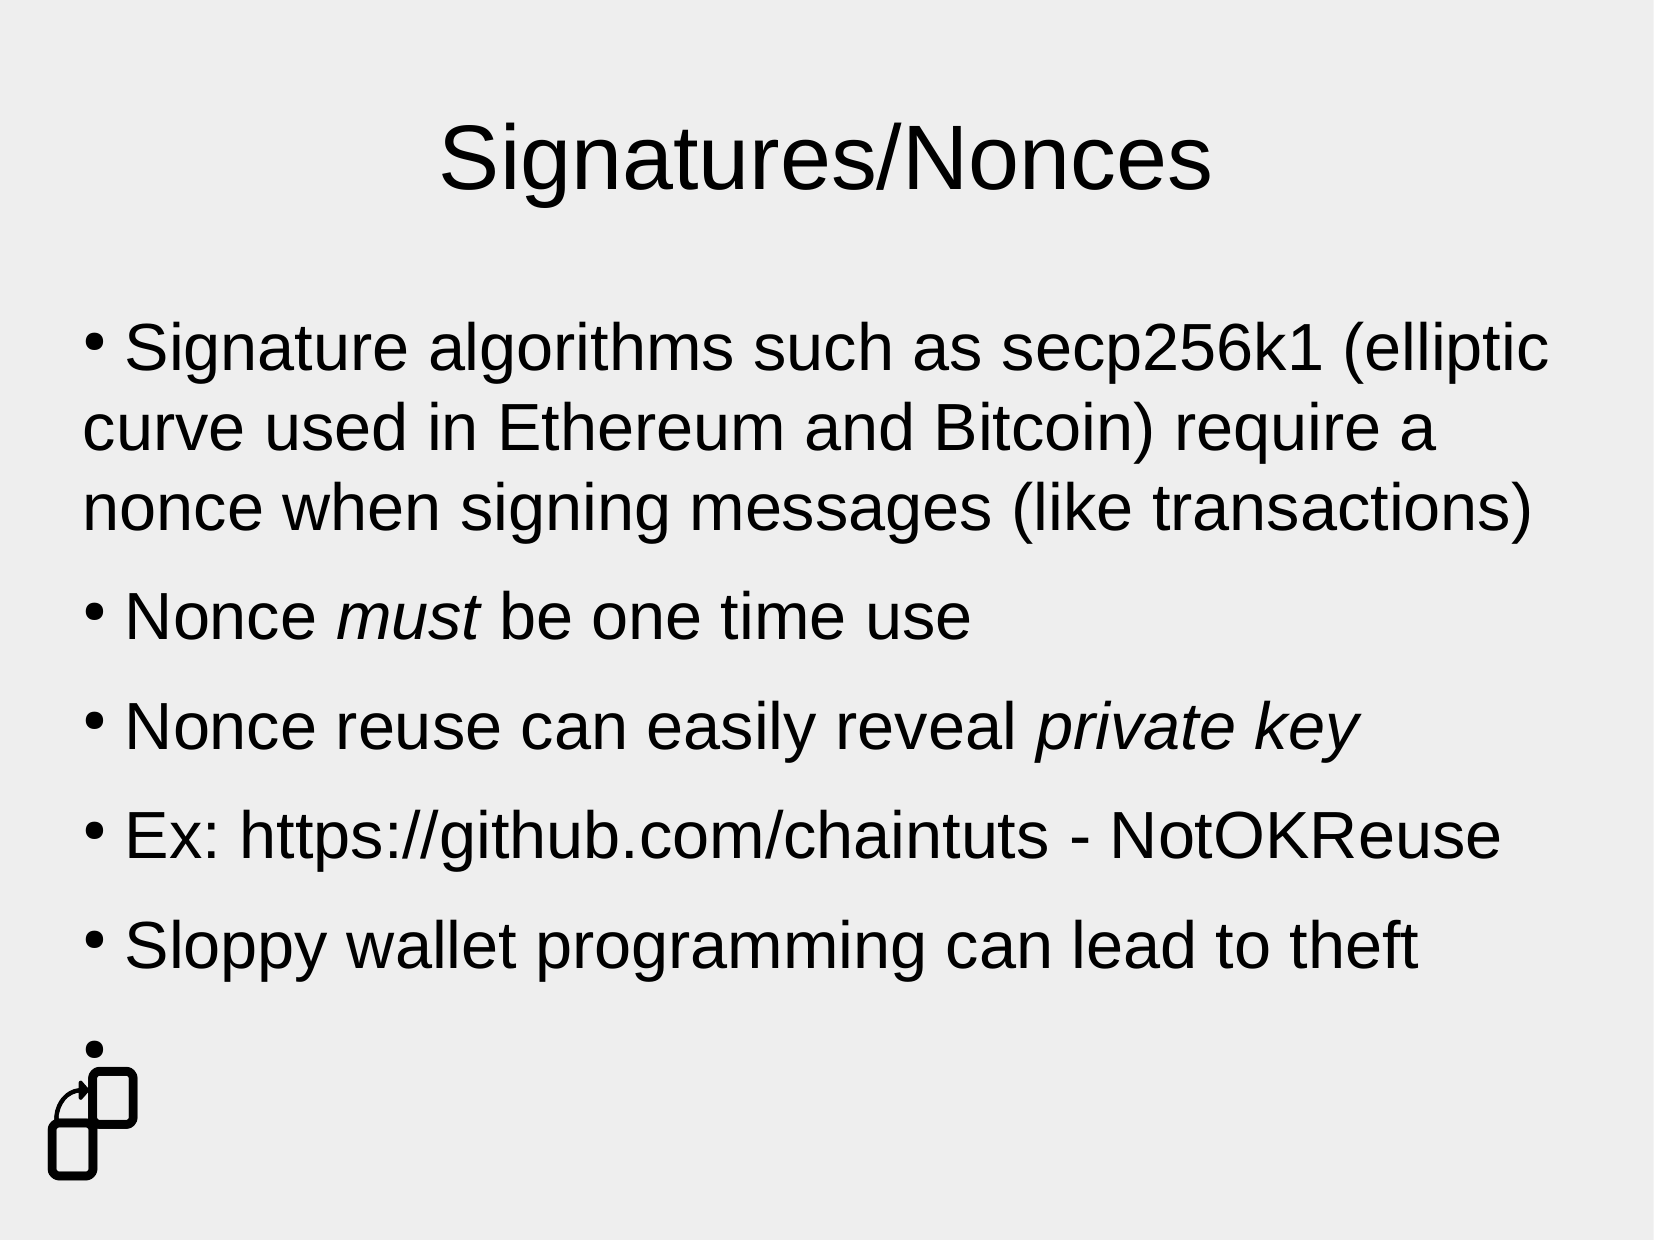

# Signatures/Nonces
 Signature algorithms such as secp256k1 (elliptic curve used in Ethereum and Bitcoin) require a nonce when signing messages (like transactions)
 Nonce must be one time use
 Nonce reuse can easily reveal private key
 Ex: https://github.com/chaintuts - NotOKReuse
 Sloppy wallet programming can lead to theft